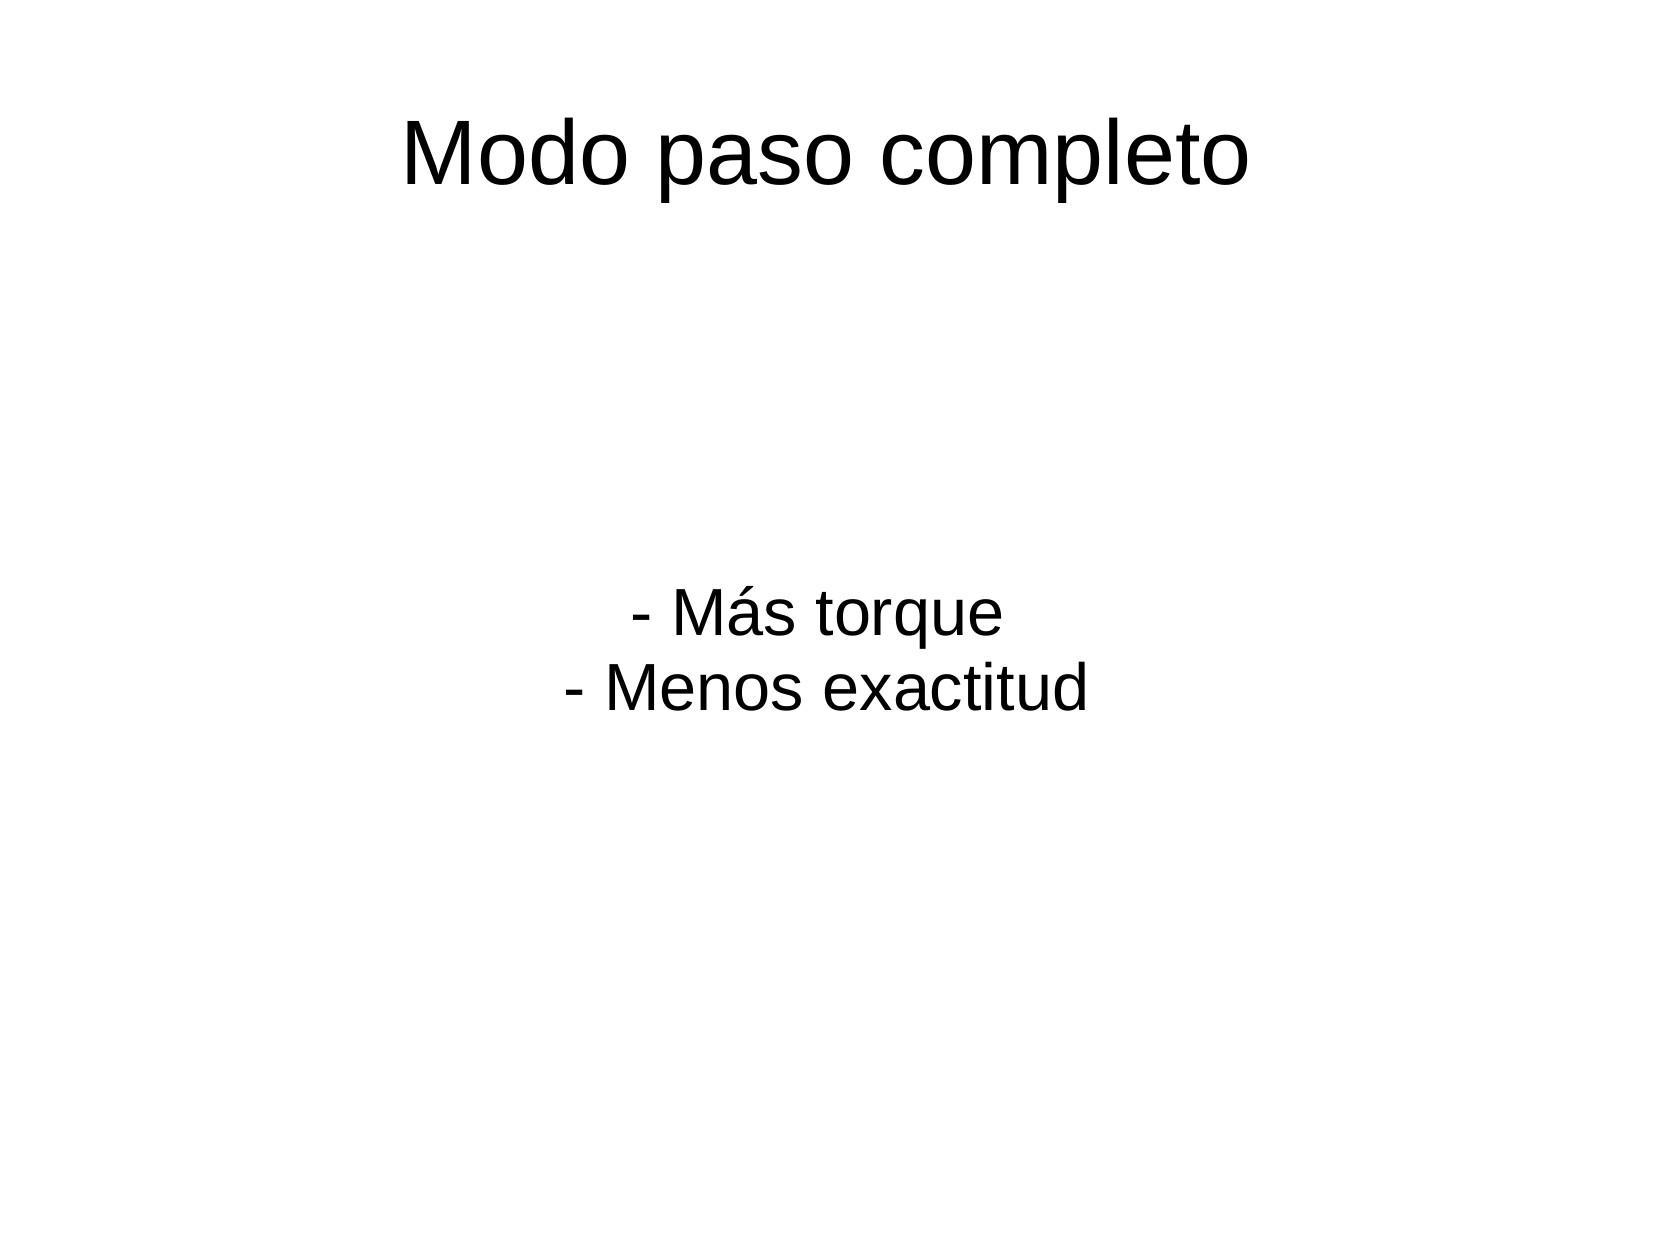

Modo paso completo
# - Más torque
- Menos exactitud